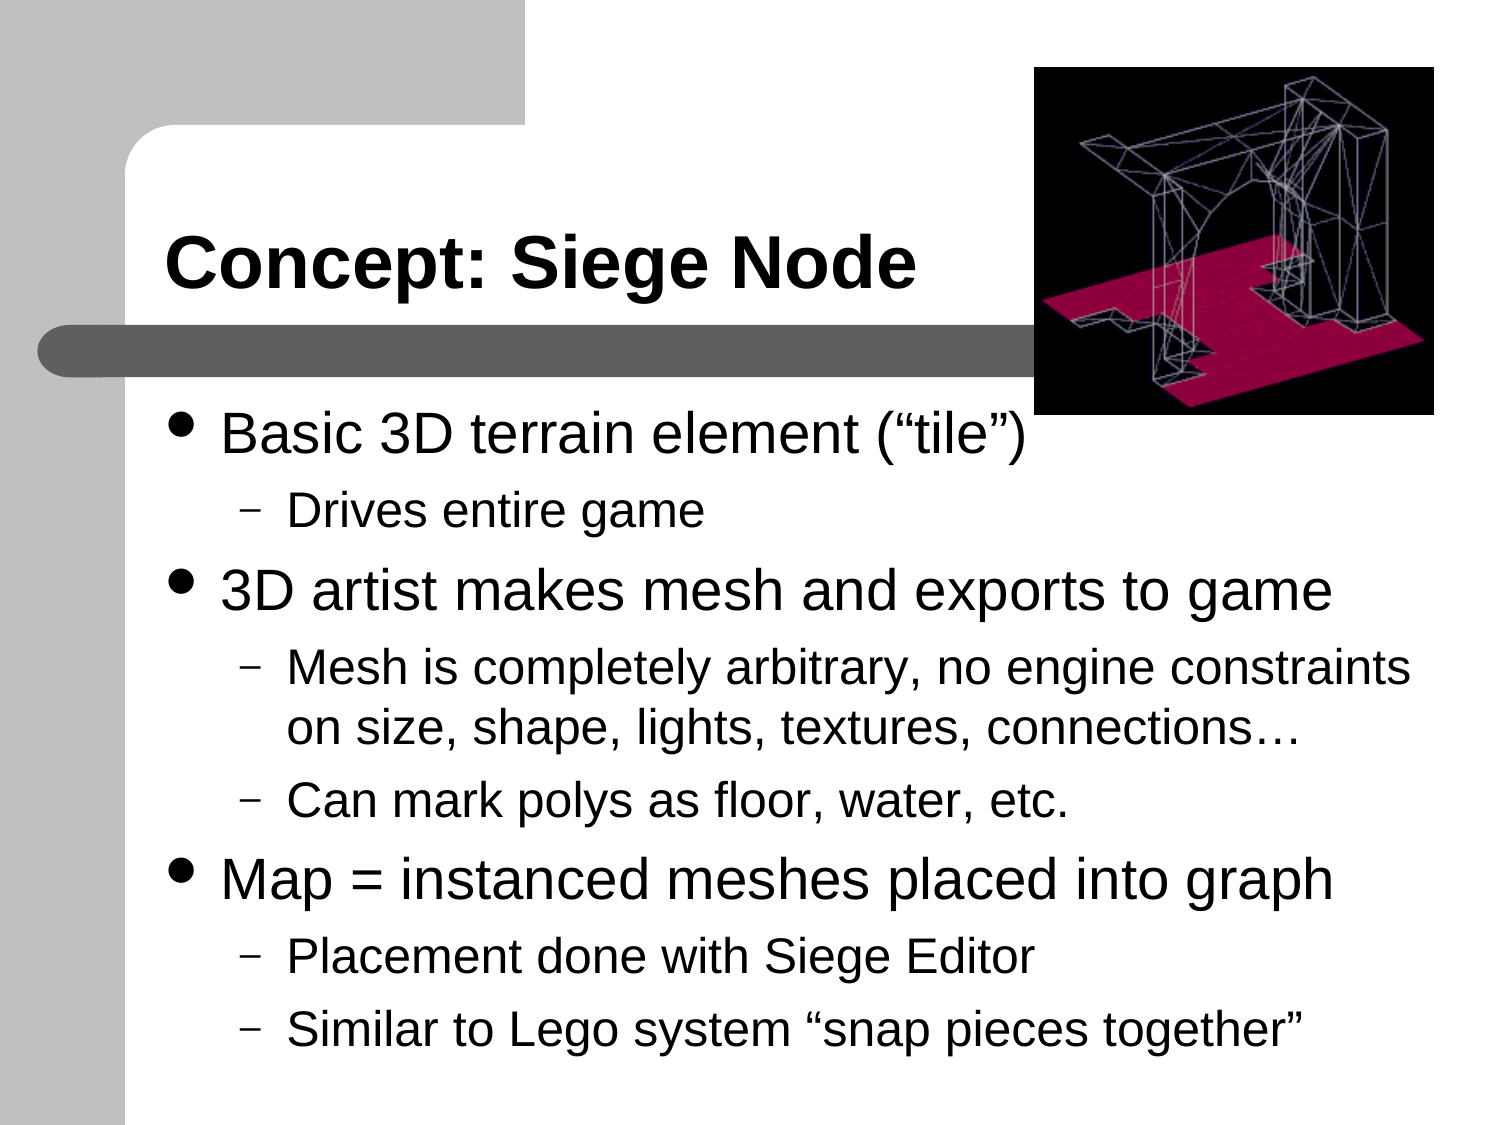

# Concept: Siege Node
Basic 3D terrain element (“tile”)
Drives entire game
3D artist makes mesh and exports to game
Mesh is completely arbitrary, no engine constraints on size, shape, lights, textures, connections…
Can mark polys as floor, water, etc.
Map = instanced meshes placed into graph
Placement done with Siege Editor
Similar to Lego system “snap pieces together”